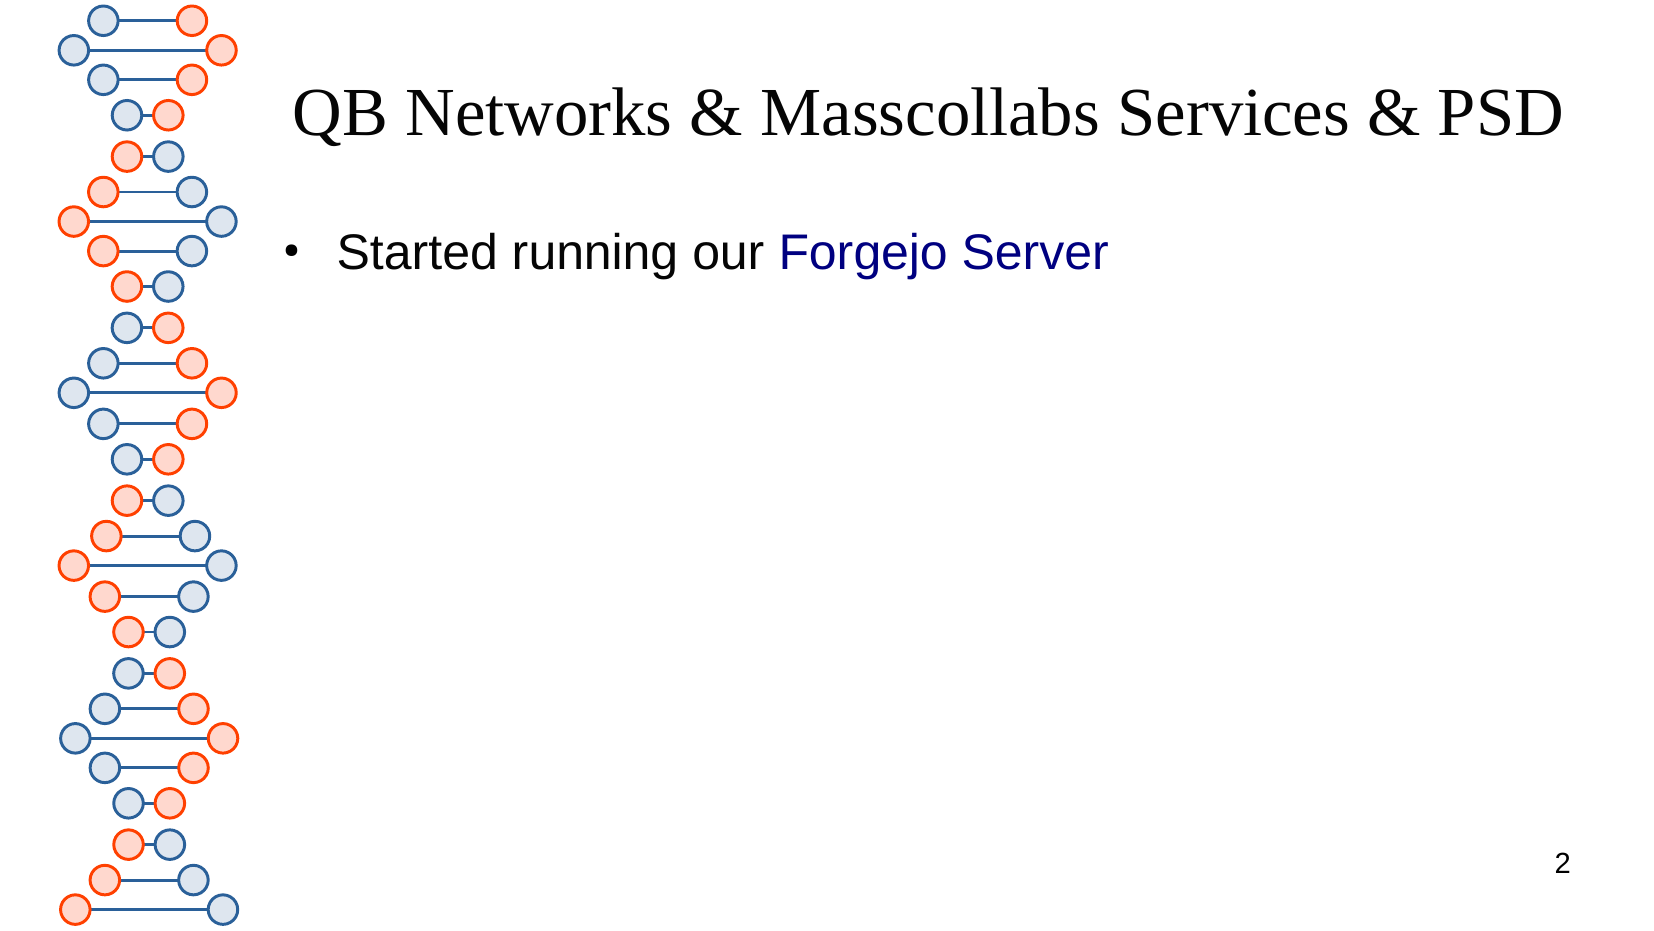

# QB Networks & Masscollabs Services & PSD
Started running our Forgejo Server
2